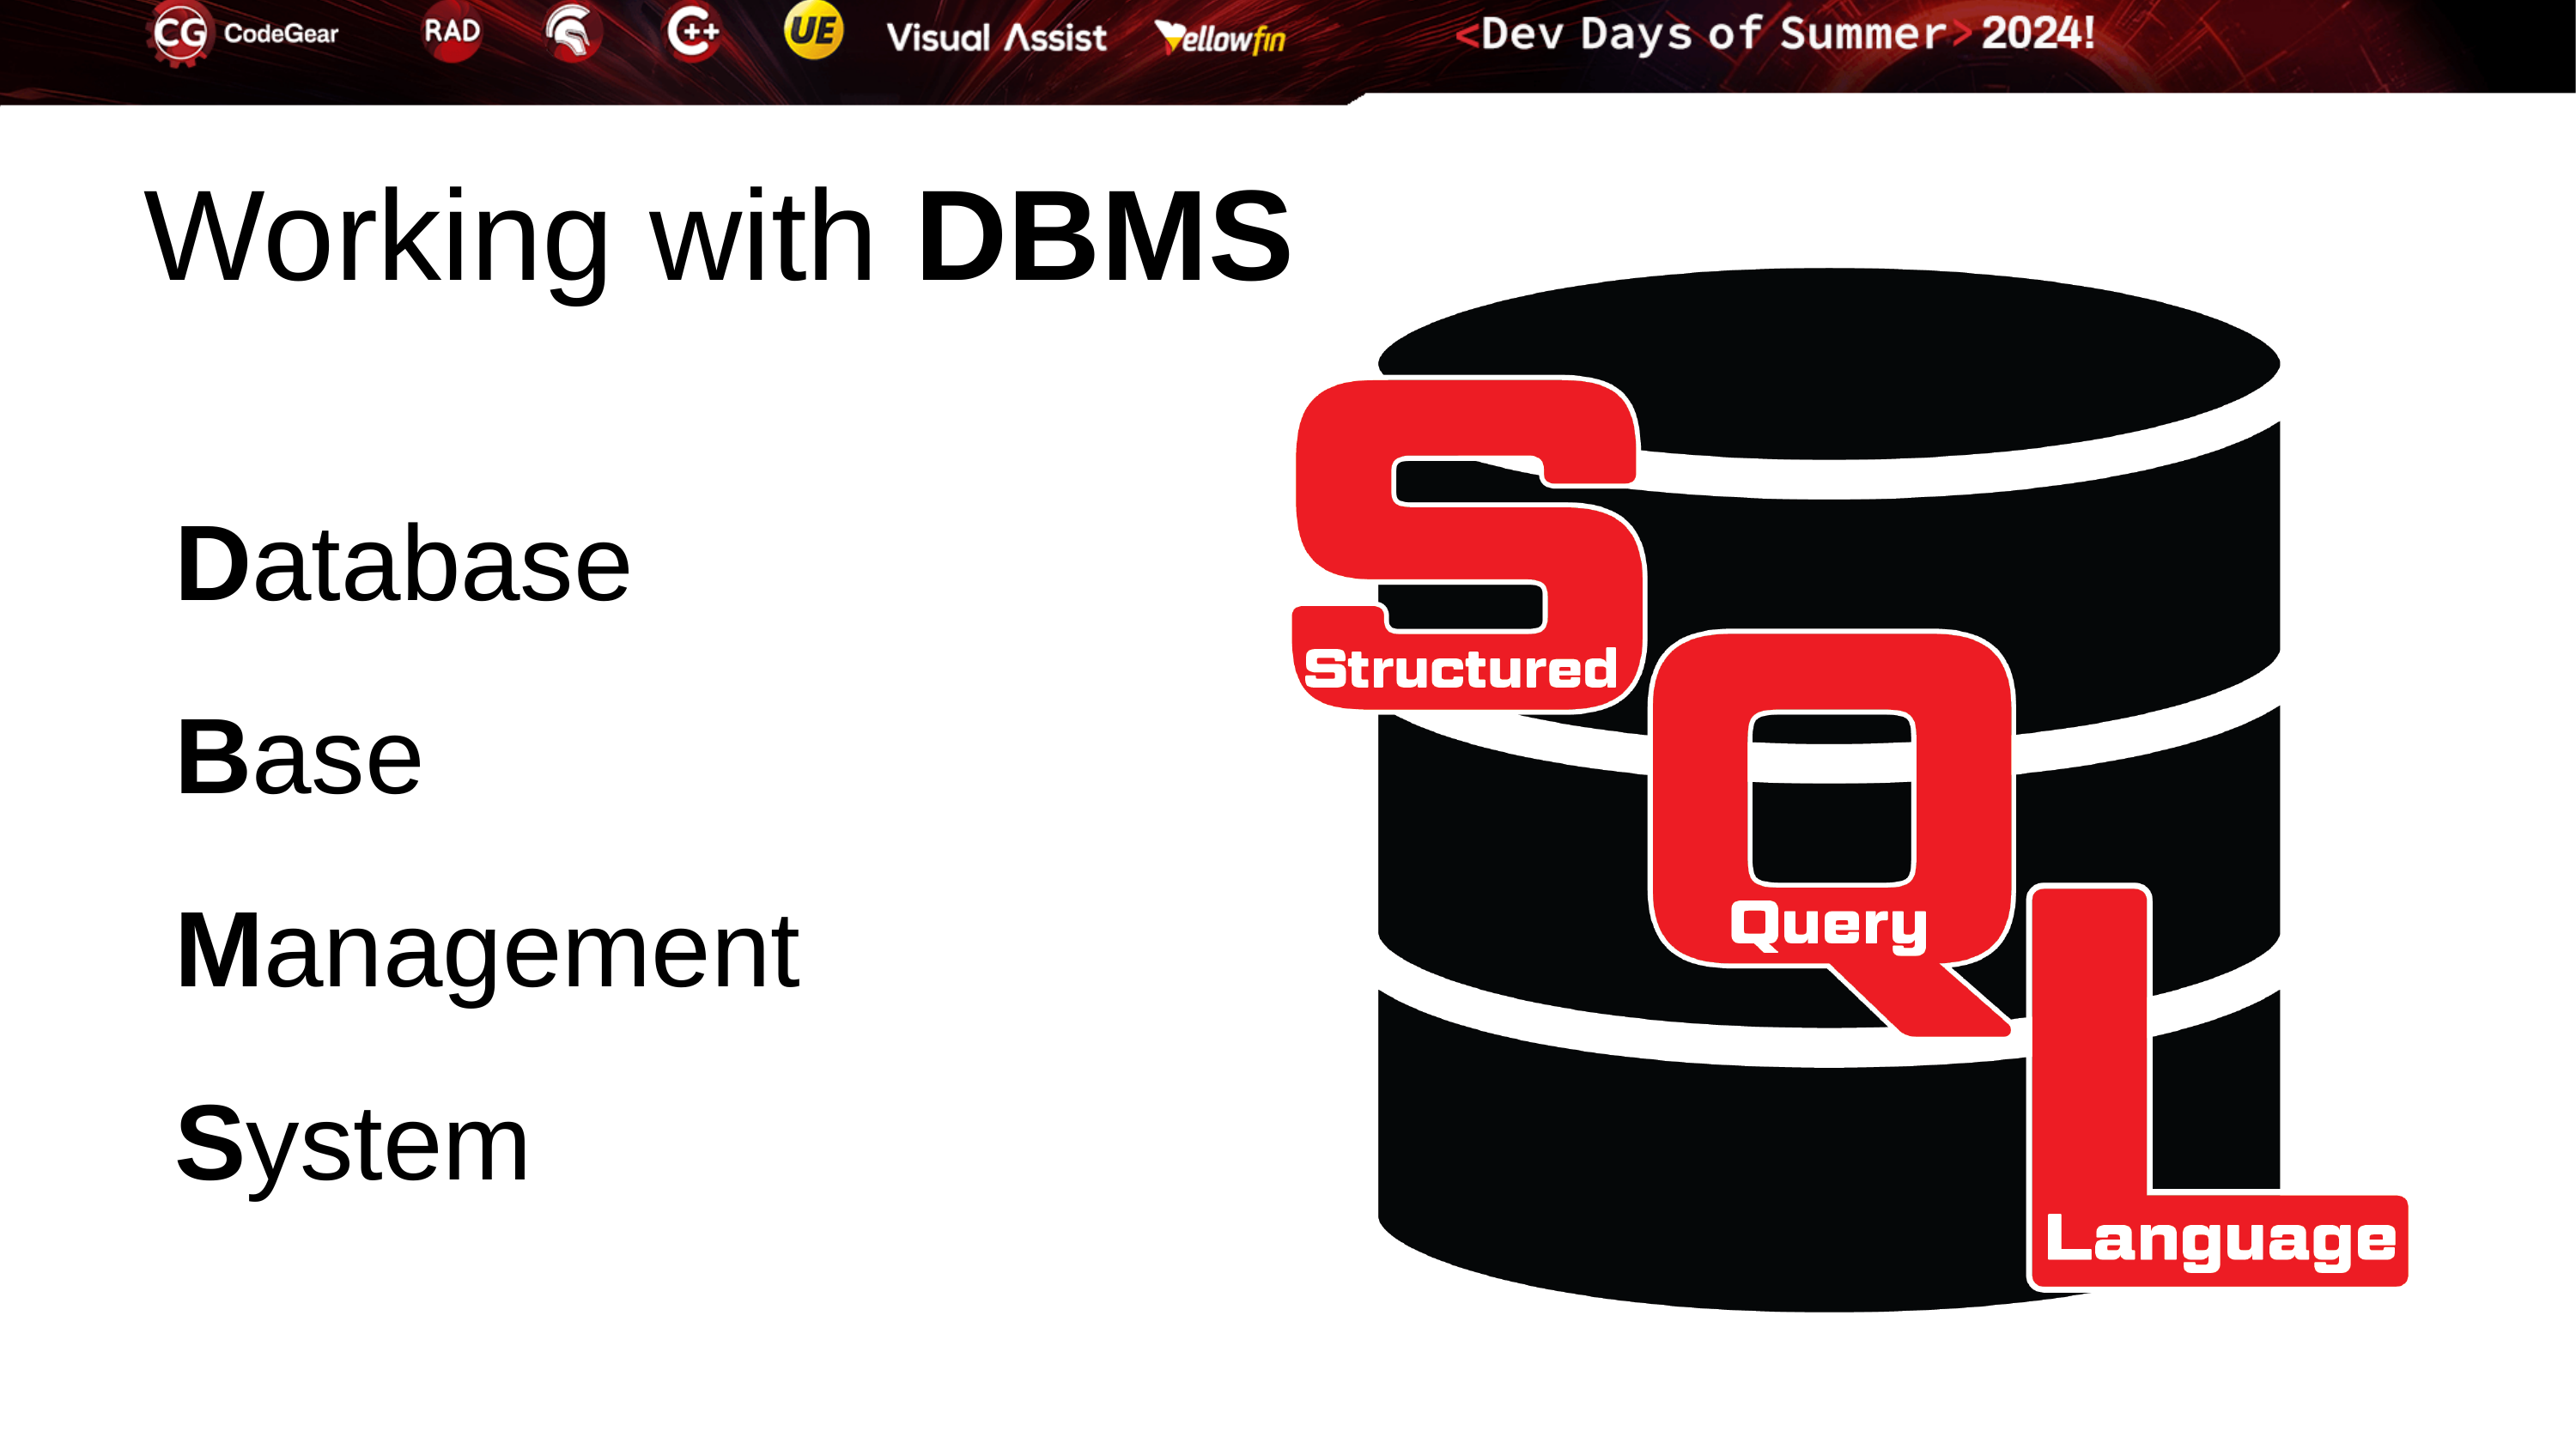

Working with DBMS
# Database Base Management System